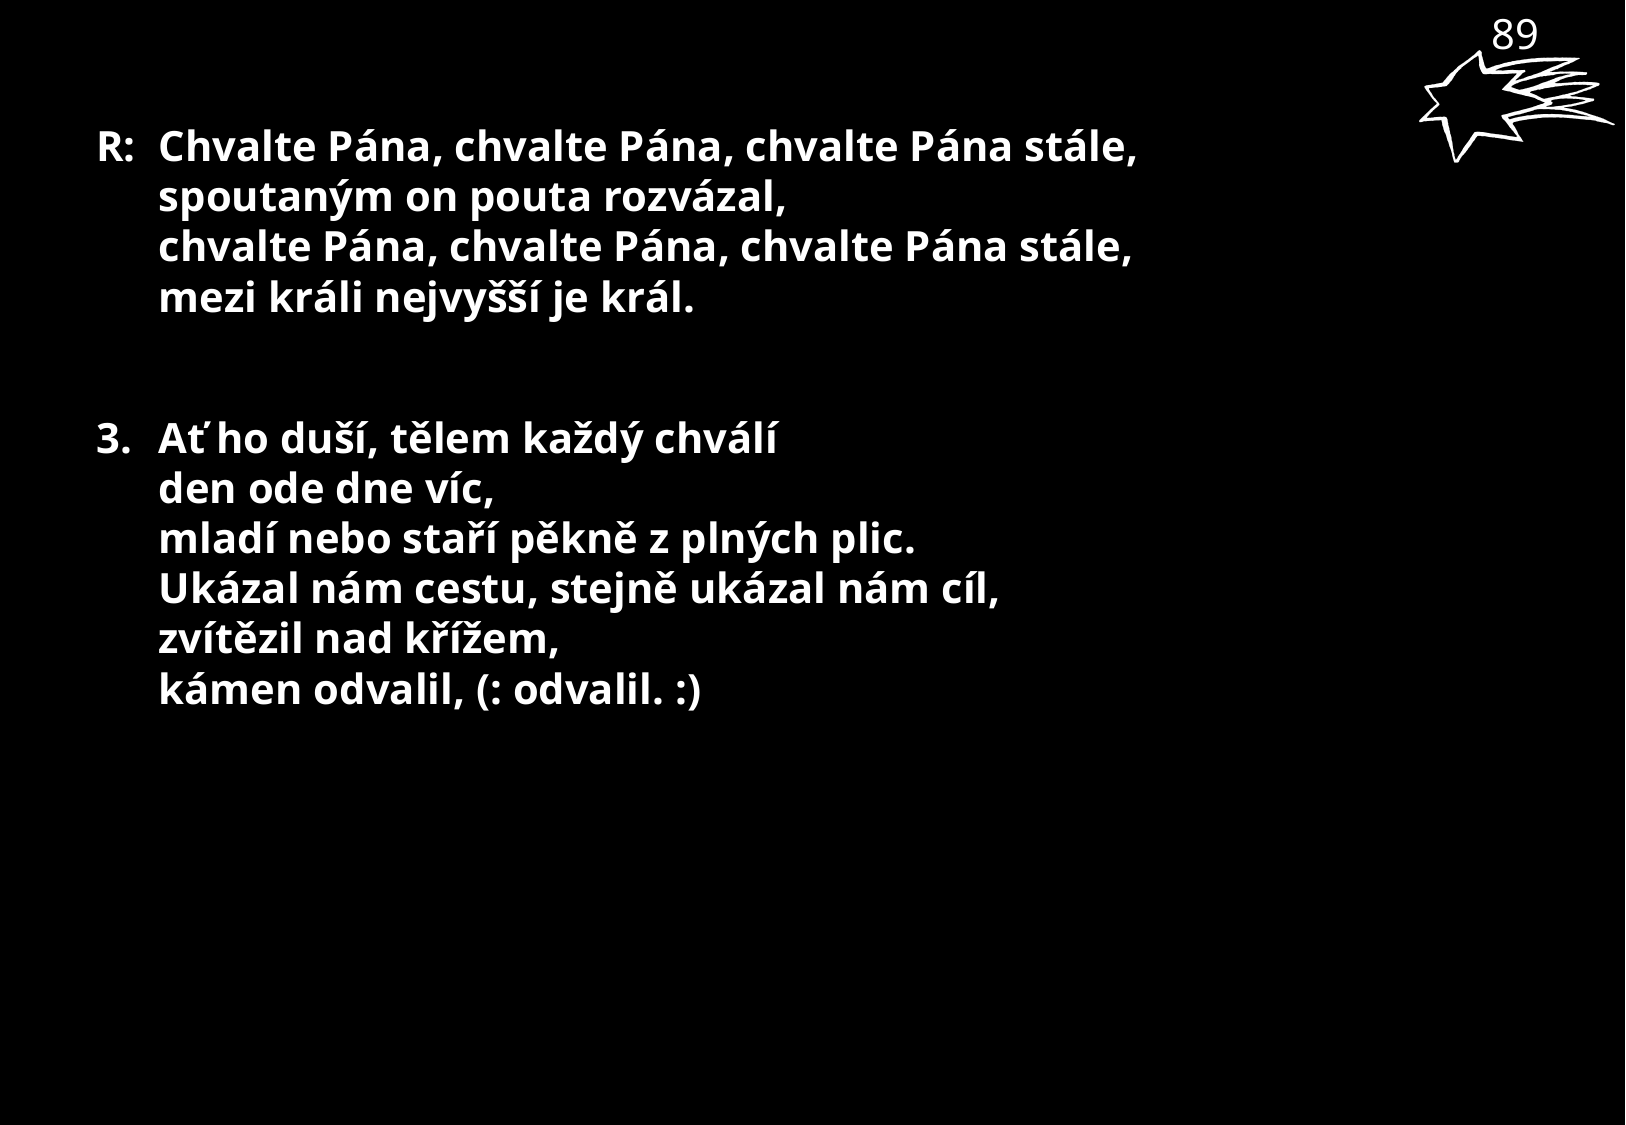

89
# R: 	Chvalte Pána, chvalte Pána, chvalte Pána stále, spoutaným on pouta rozvázal, chvalte Pána, chvalte Pána, chvalte Pána stále, mezi králi nejvyšší je král.
Ať ho duší, tělem každý chválí
den ode dne víc,
mladí nebo staří pěkně z plných plic.
Ukázal nám cestu, stejně ukázal nám cíl,
zvítězil nad křížem,
kámen odvalil, (: odvalil. :)